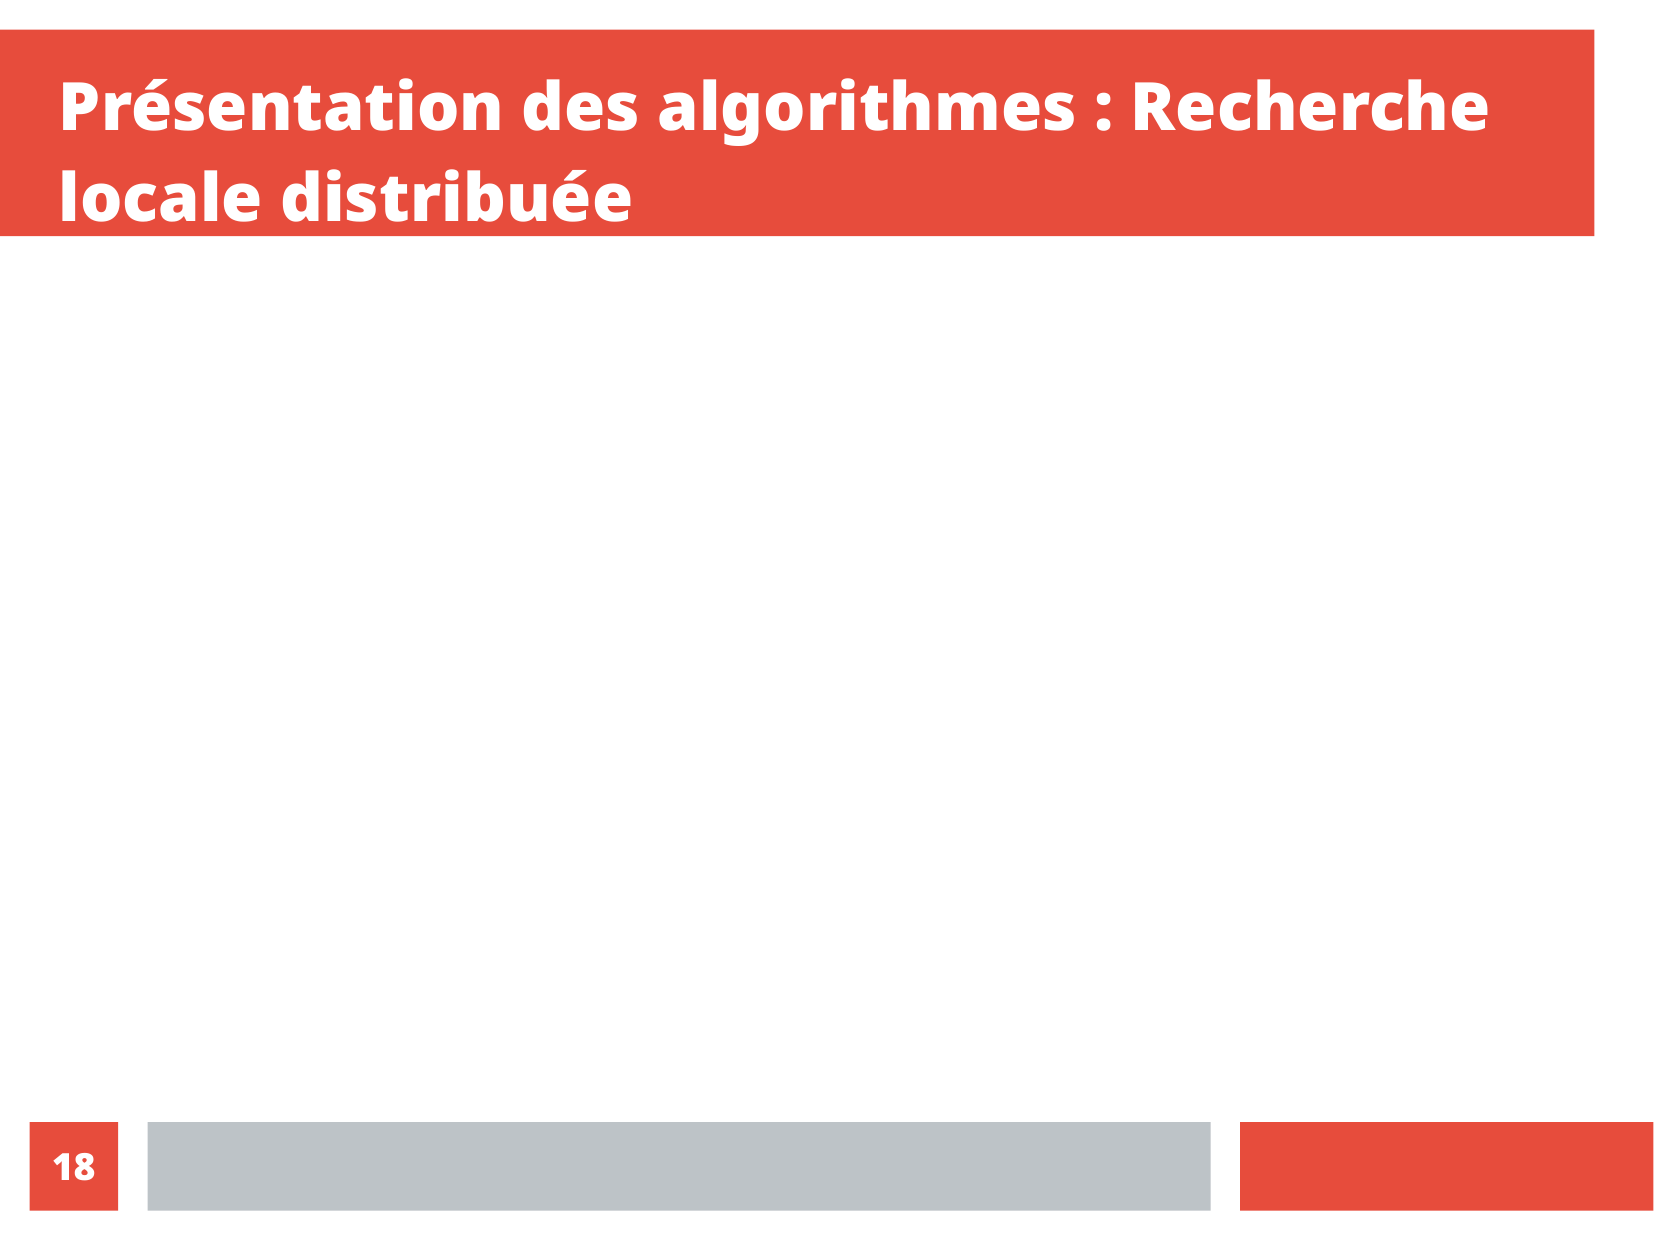

# Présentation des algorithmes : Recherche locale distribuée
18